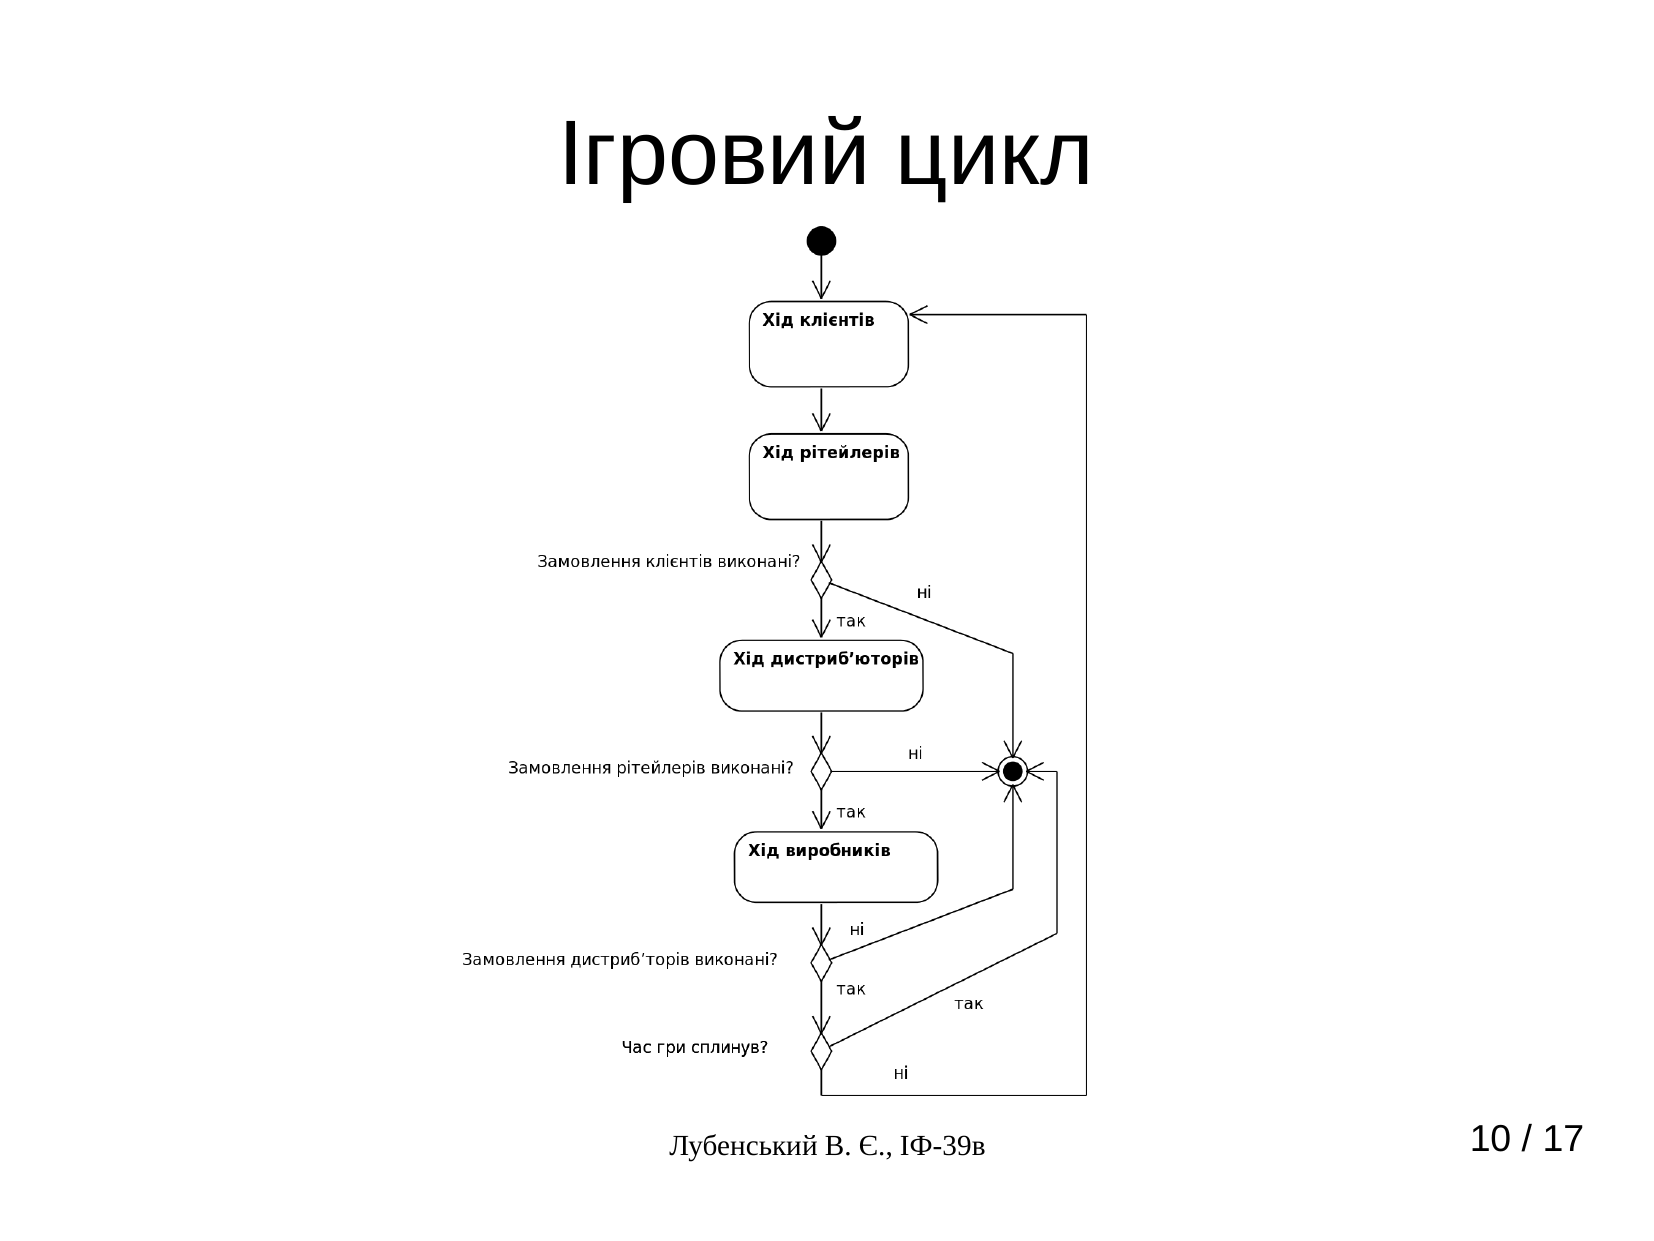

# Ігровий цикл
 17
Лубенський В. Є., ІФ-39в